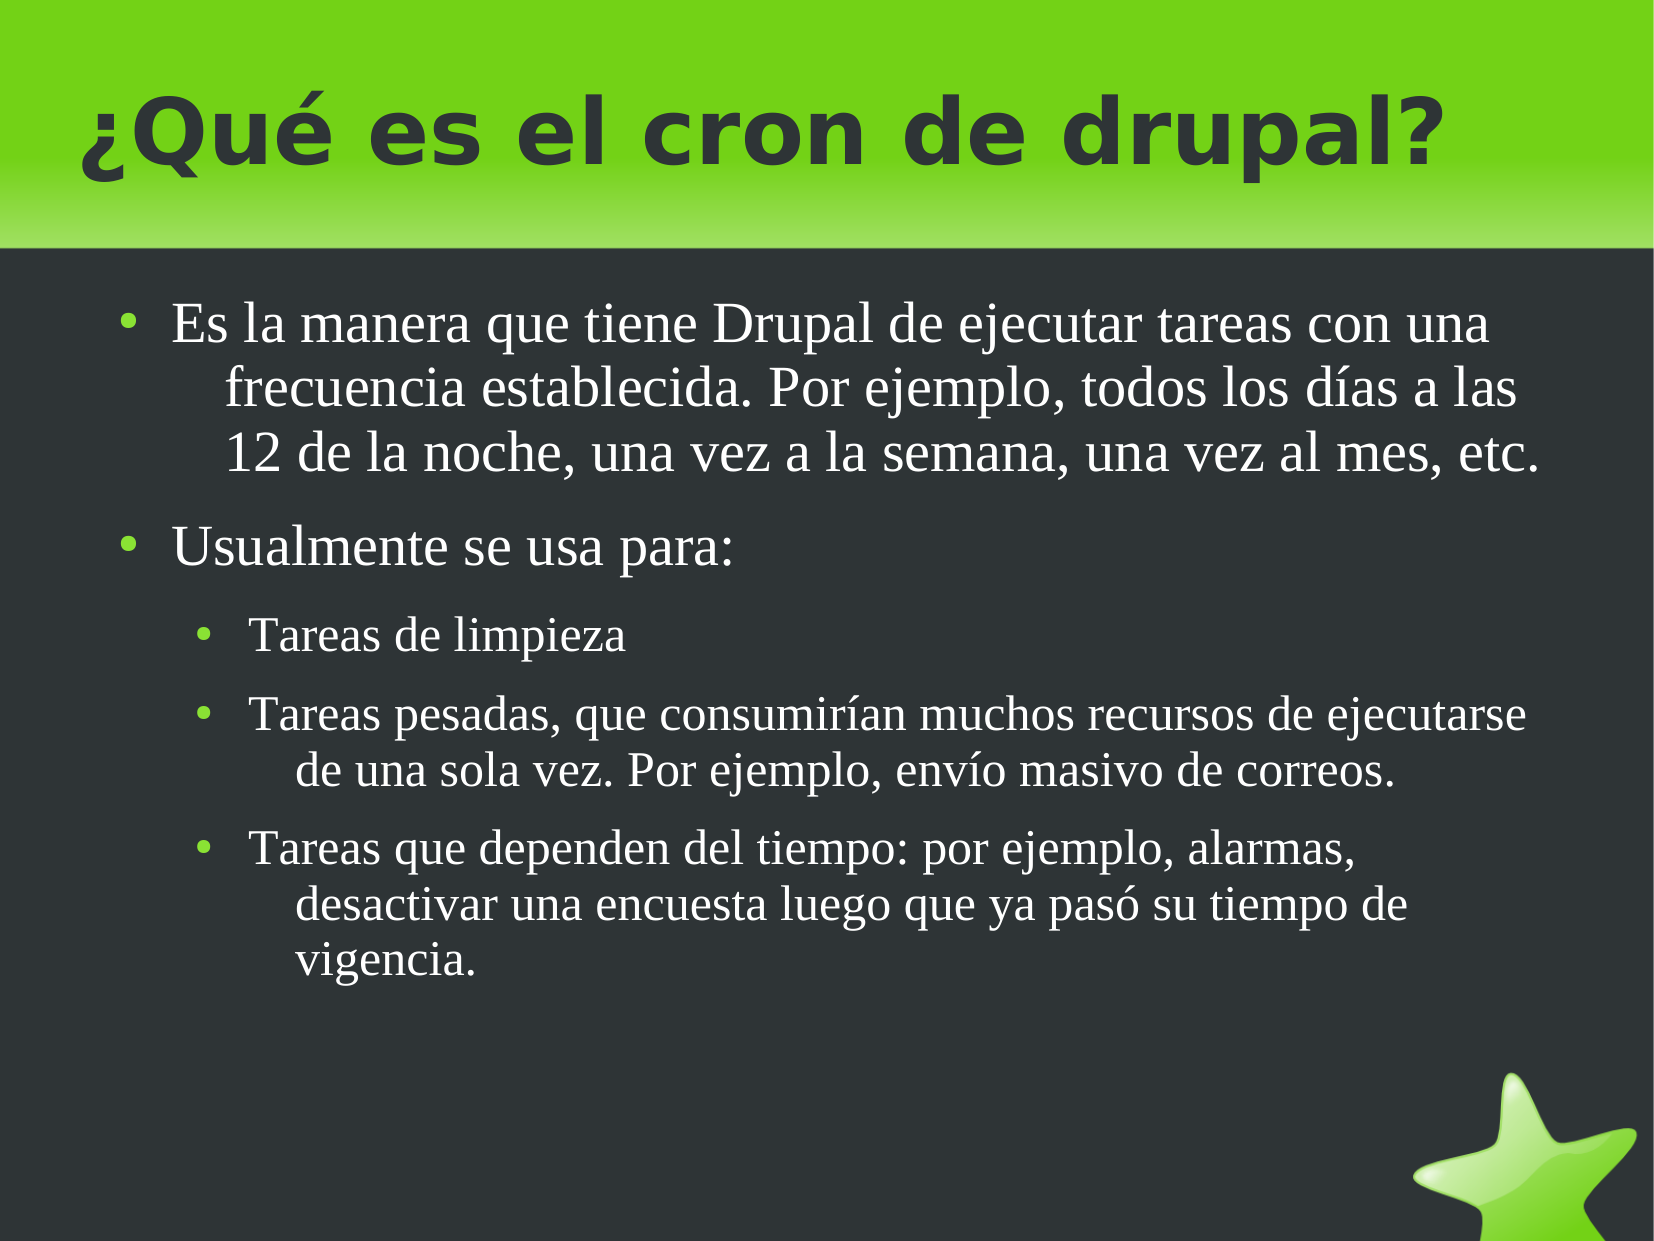

# ¿Qué es el cron de drupal?
Es la manera que tiene Drupal de ejecutar tareas con una frecuencia establecida. Por ejemplo, todos los días a las 12 de la noche, una vez a la semana, una vez al mes, etc.
Usualmente se usa para:
Tareas de limpieza
Tareas pesadas, que consumirían muchos recursos de ejecutarse de una sola vez. Por ejemplo, envío masivo de correos.
Tareas que dependen del tiempo: por ejemplo, alarmas, desactivar una encuesta luego que ya pasó su tiempo de vigencia.